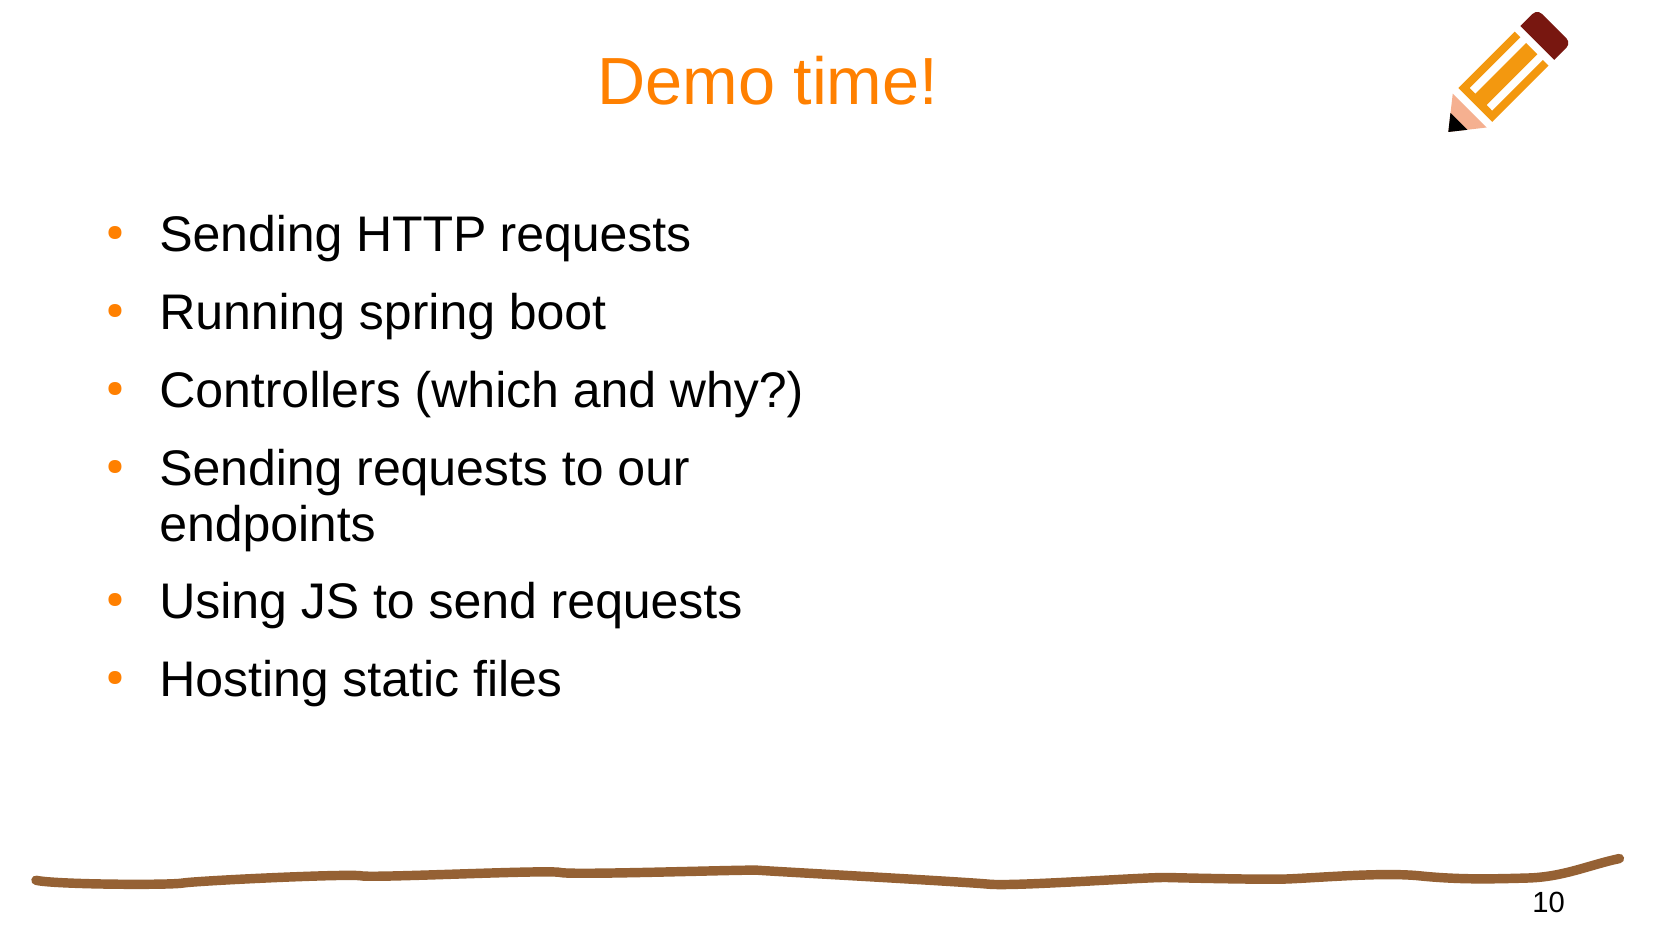

# Demo time!
Sending HTTP requests
Running spring boot
Controllers (which and why?)
Sending requests to our endpoints
Using JS to send requests
Hosting static files
10